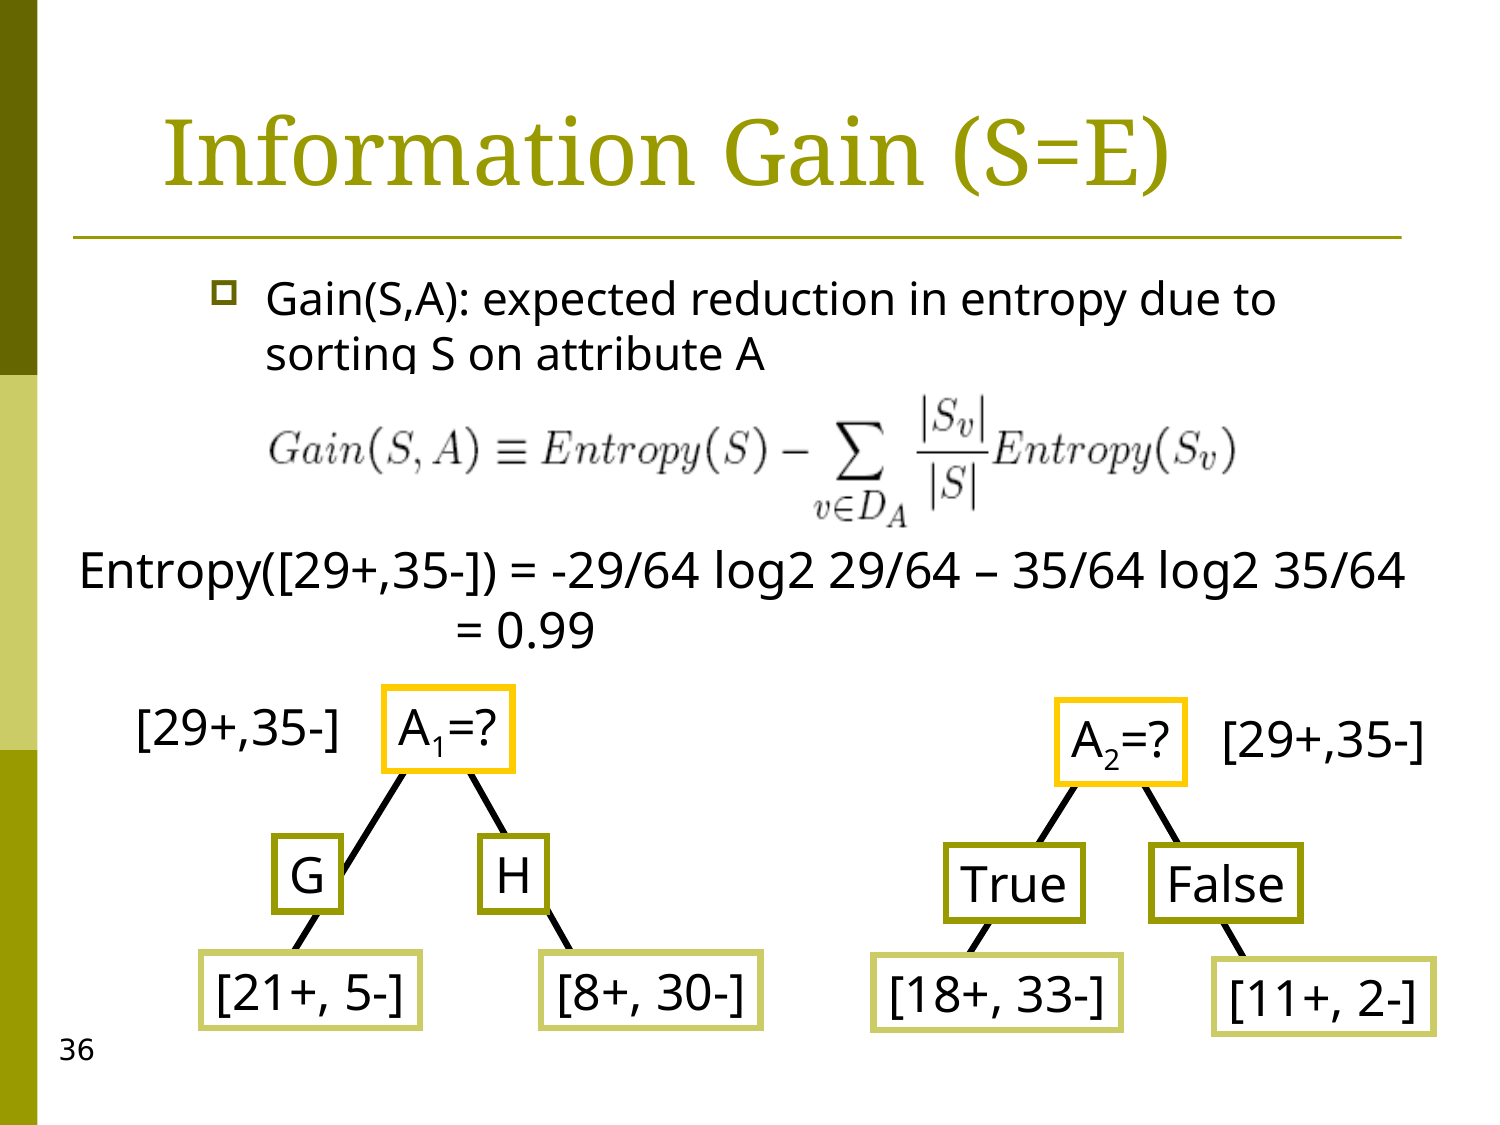

# Information Gain (S=E)
Gain(S,A): expected reduction in entropy due to sorting S on attribute A
Entropy([29+,35-]) = -29/64 log2 29/64 – 35/64 log2 35/64
 = 0.99
[29+,35-]
A1=?
G
H
[21+, 5-]
[8+, 30-]
A2=?
[29+,35-]
True
False
[18+, 33-]
[11+, 2-]